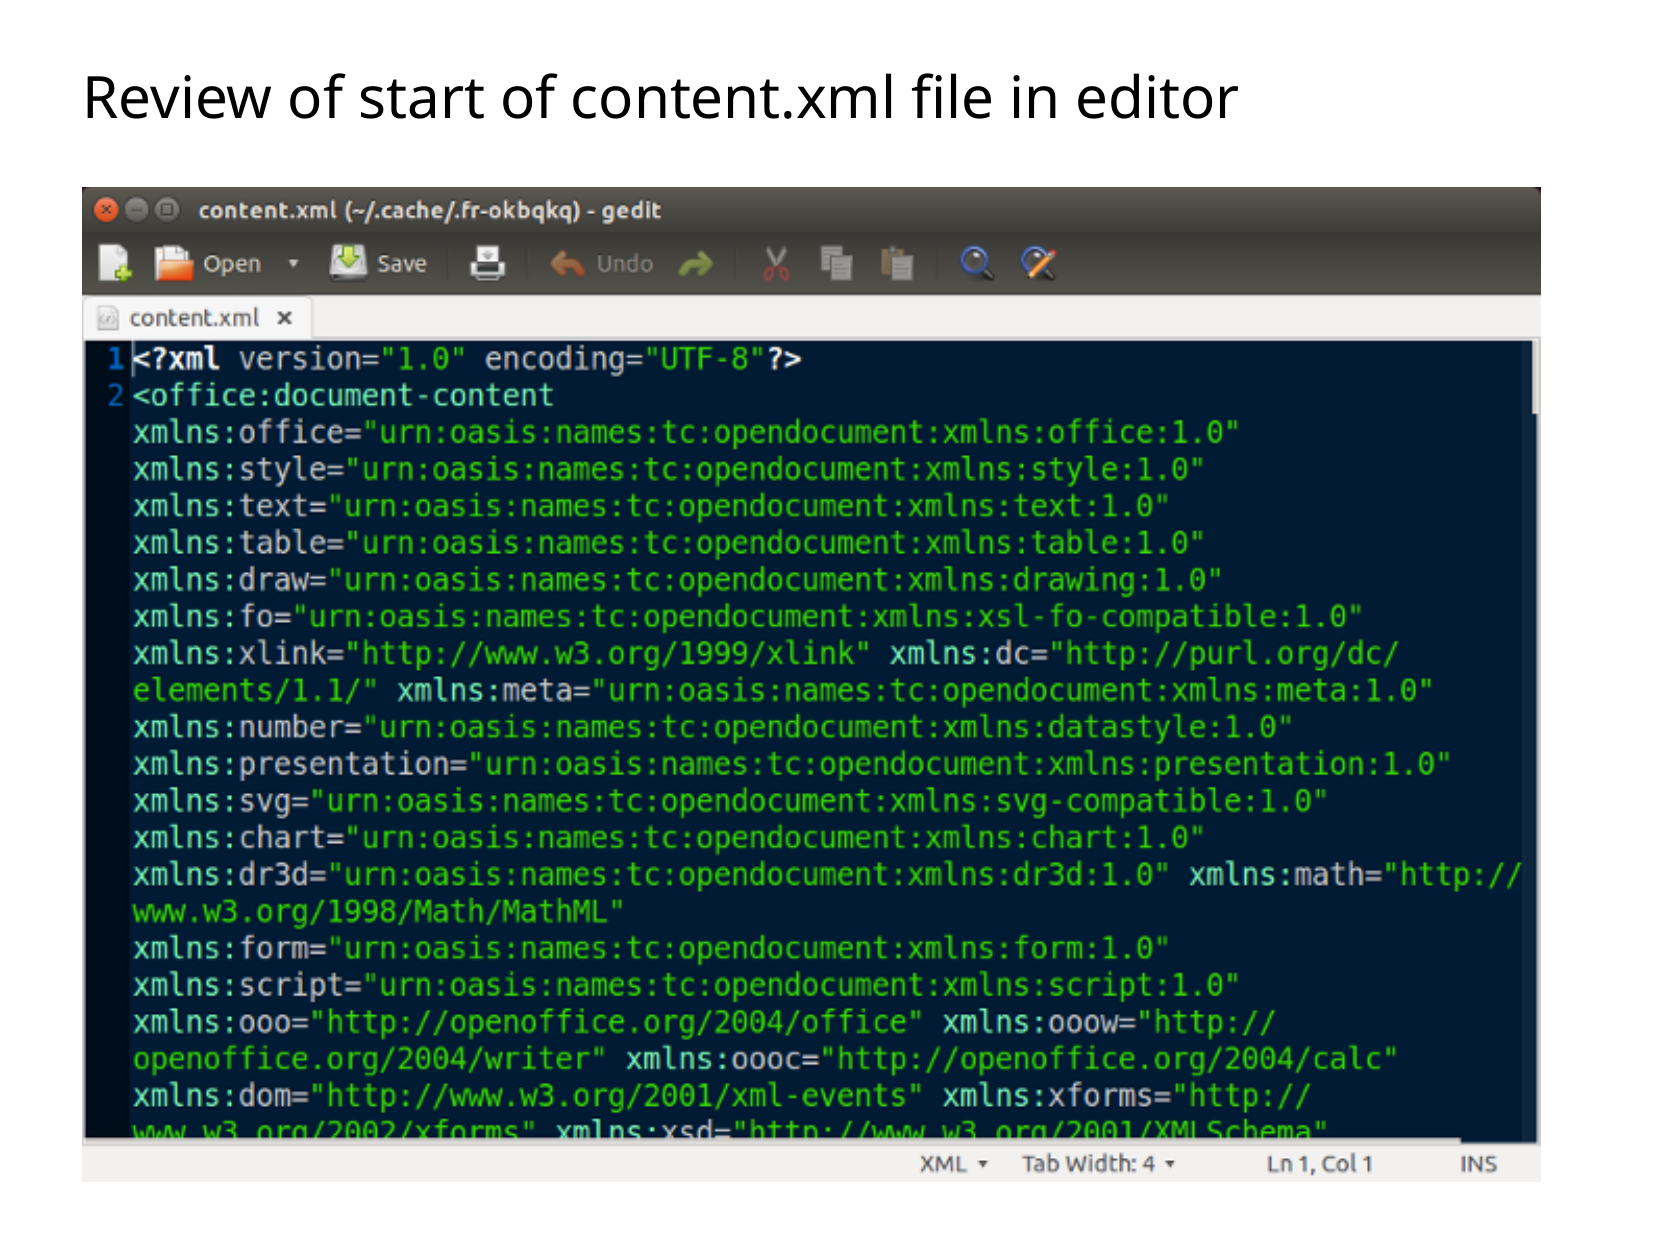

# Review of start of content.xml file in editor